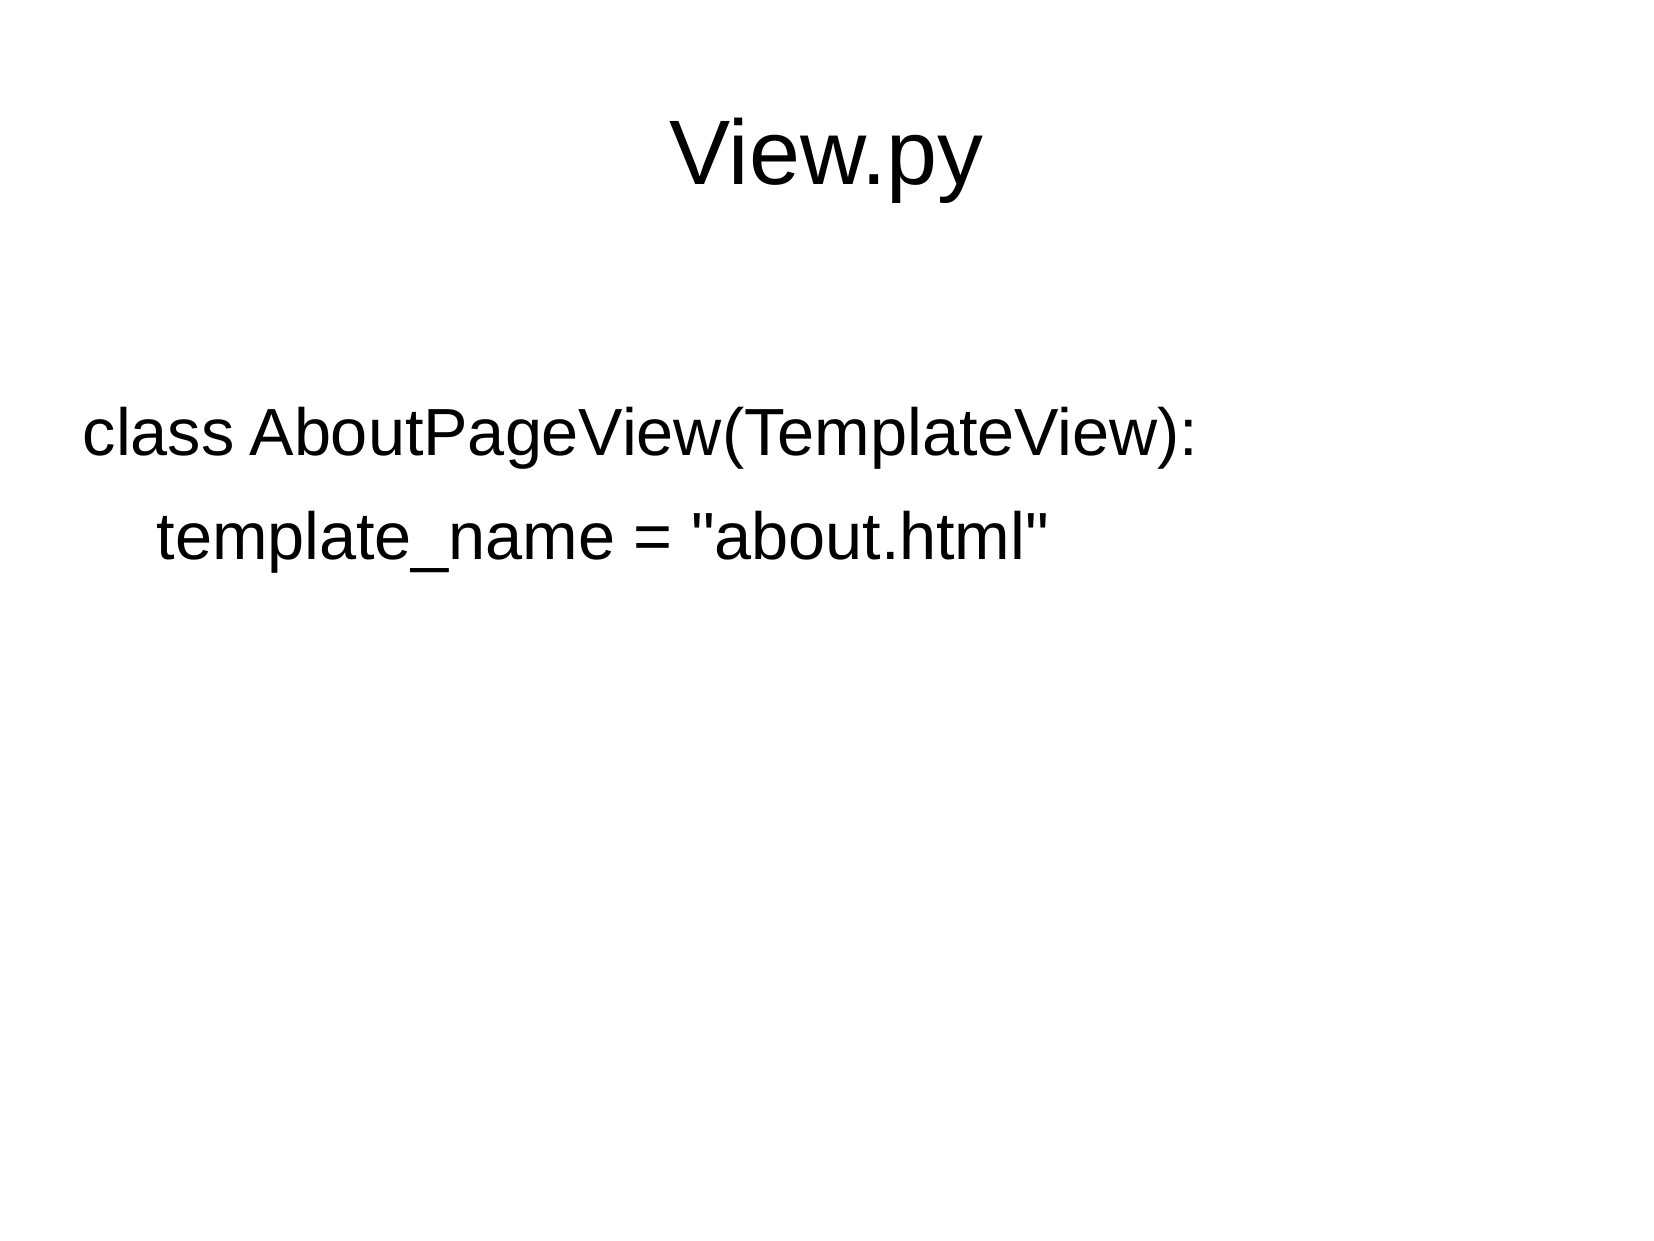

# View.py
class AboutPageView(TemplateView):
 template_name = "about.html"